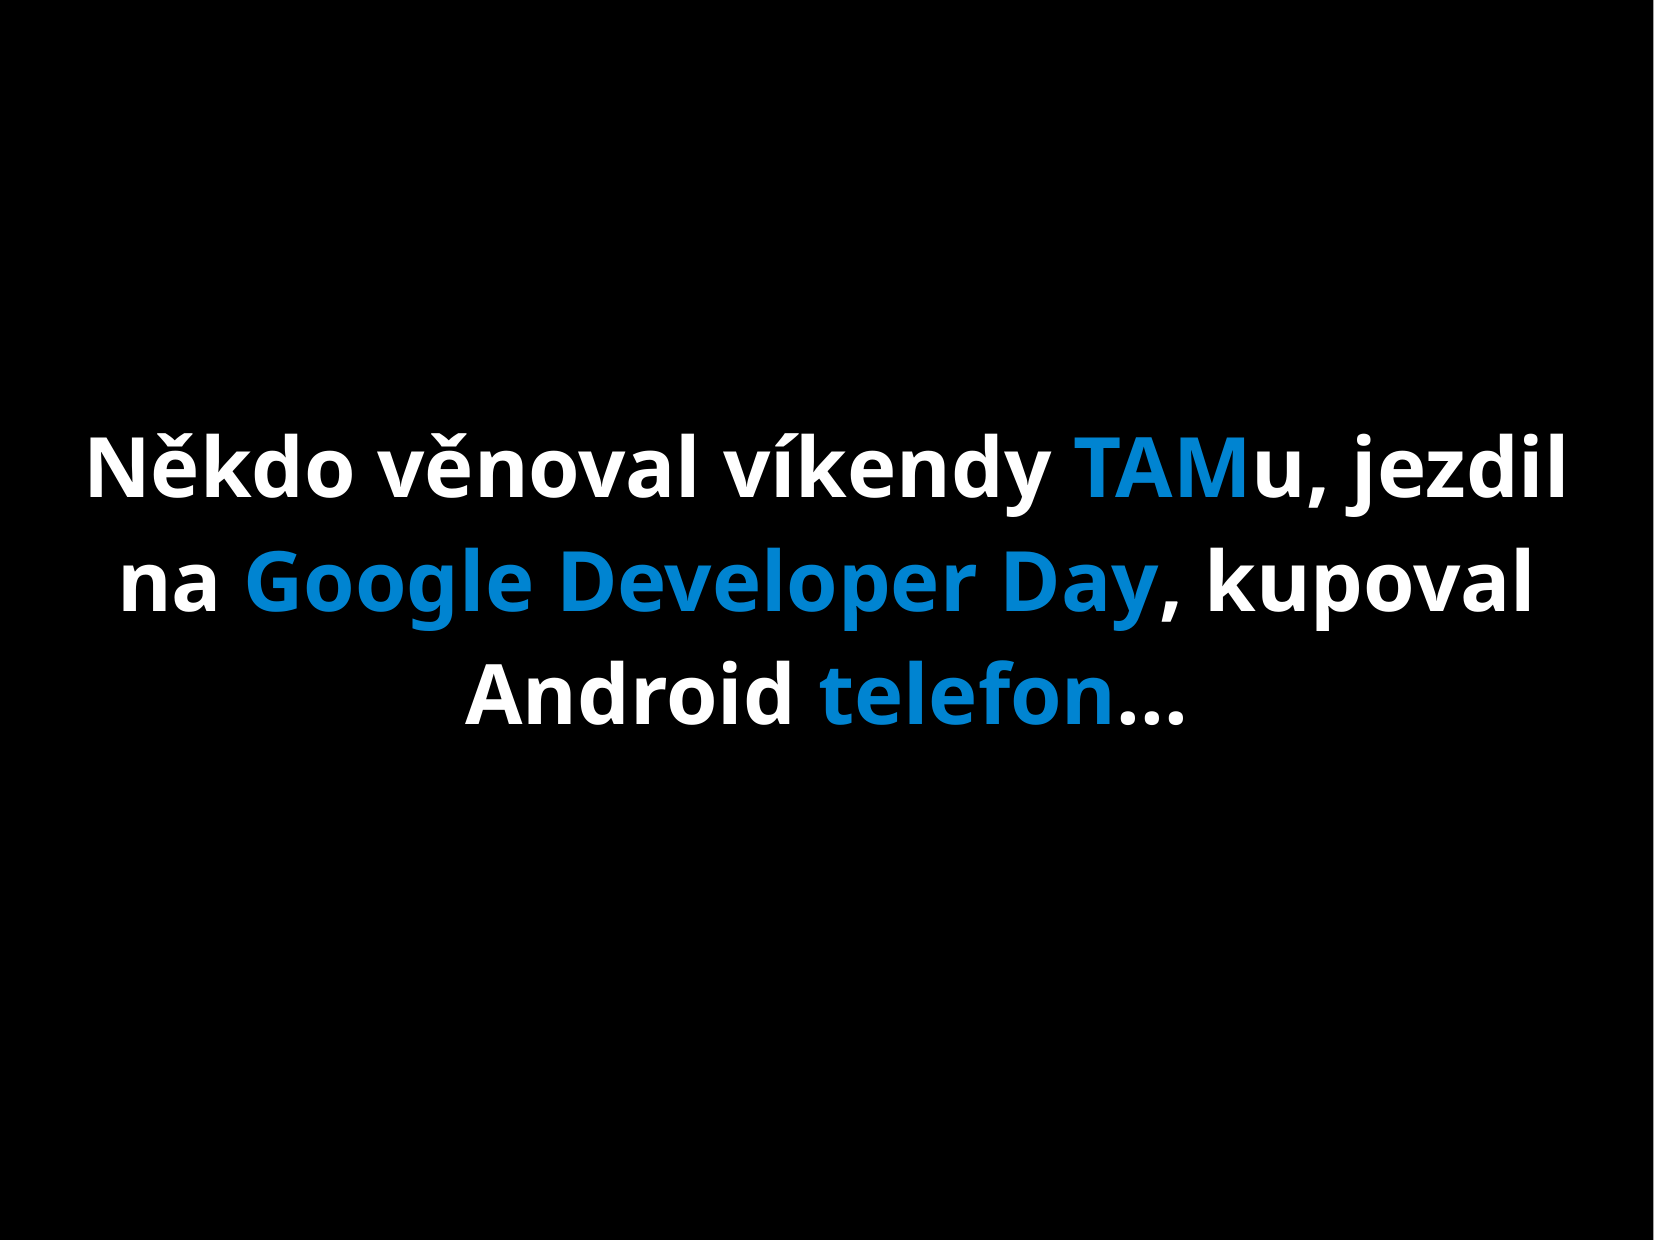

# Někdo věnoval víkendy TAMu, jezdil na Google Developer Day, kupoval Android telefon...